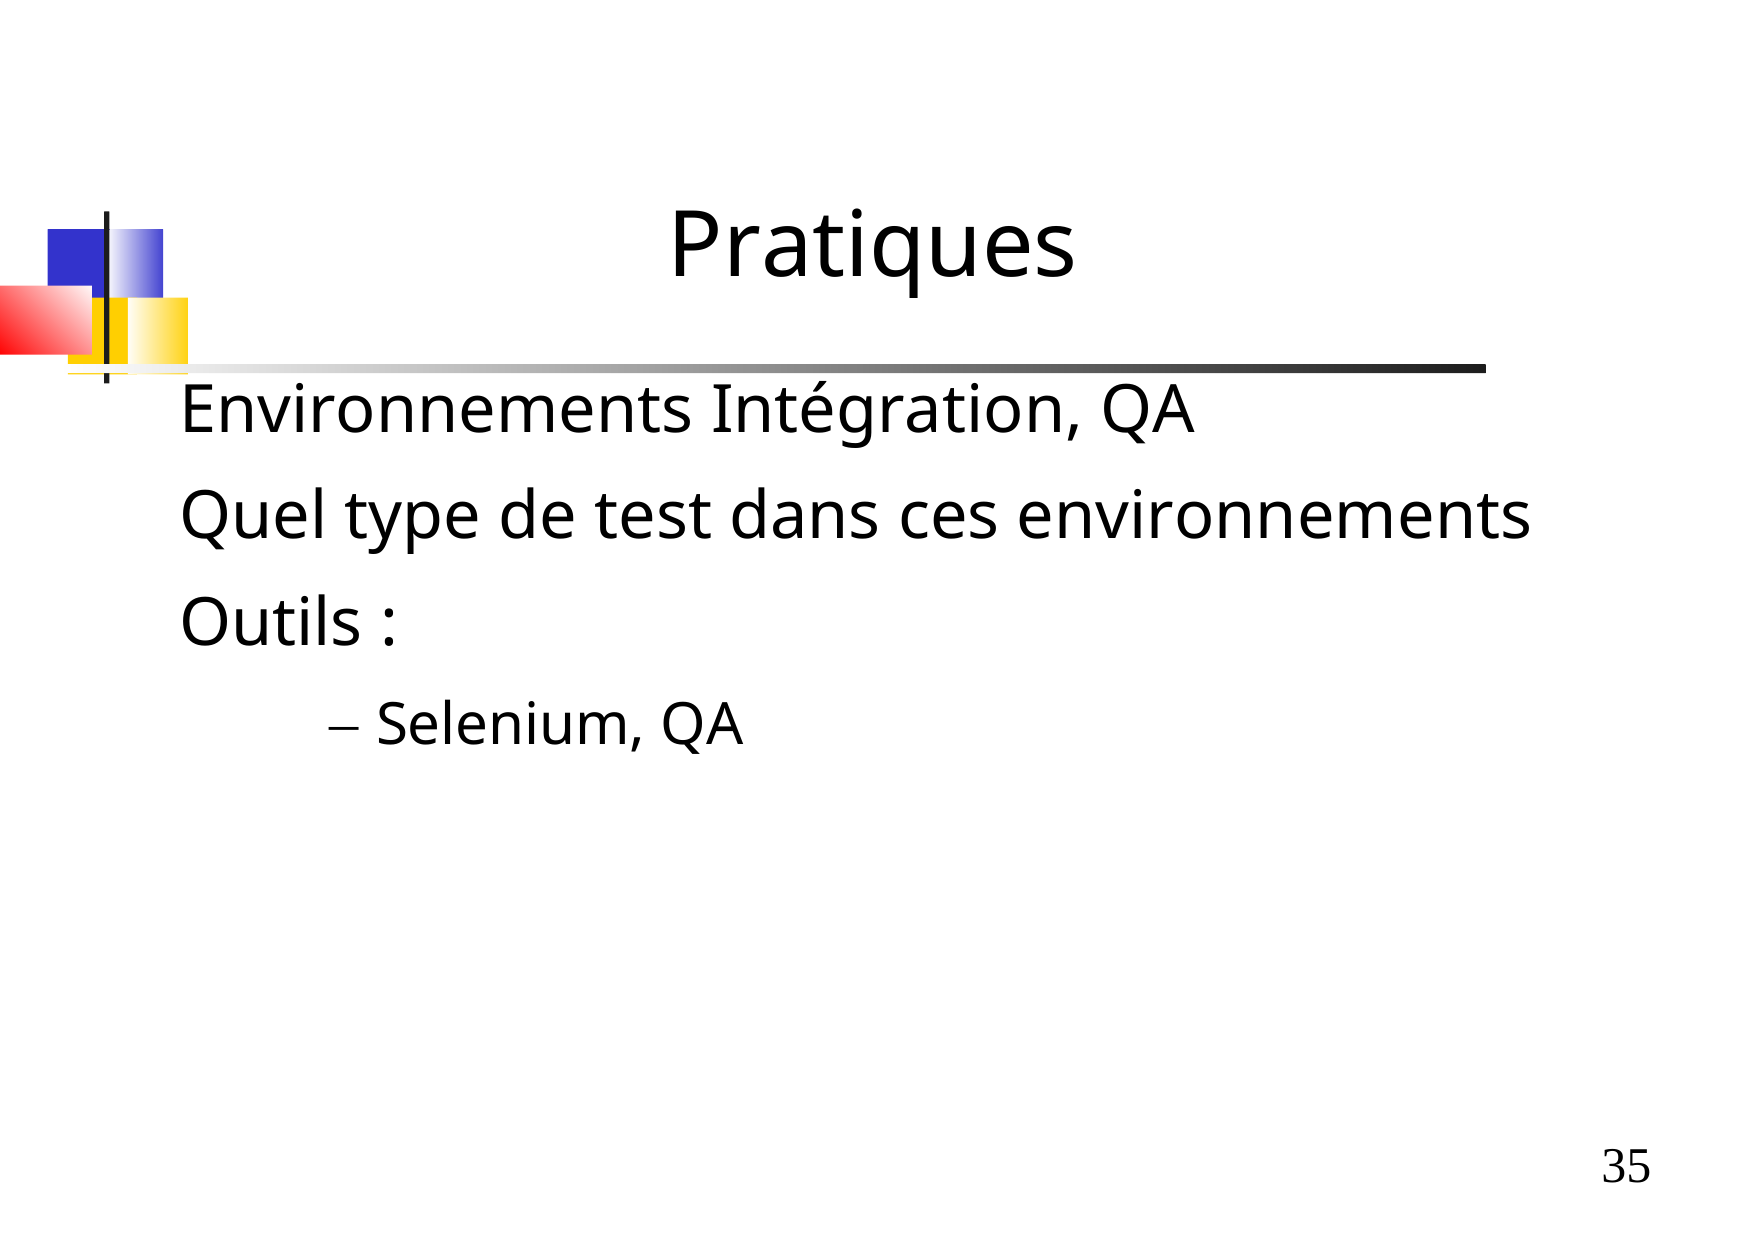

# Pratiques
Environnements Intégration, QA
Quel type de test dans ces environnements
Outils :
Selenium, QA